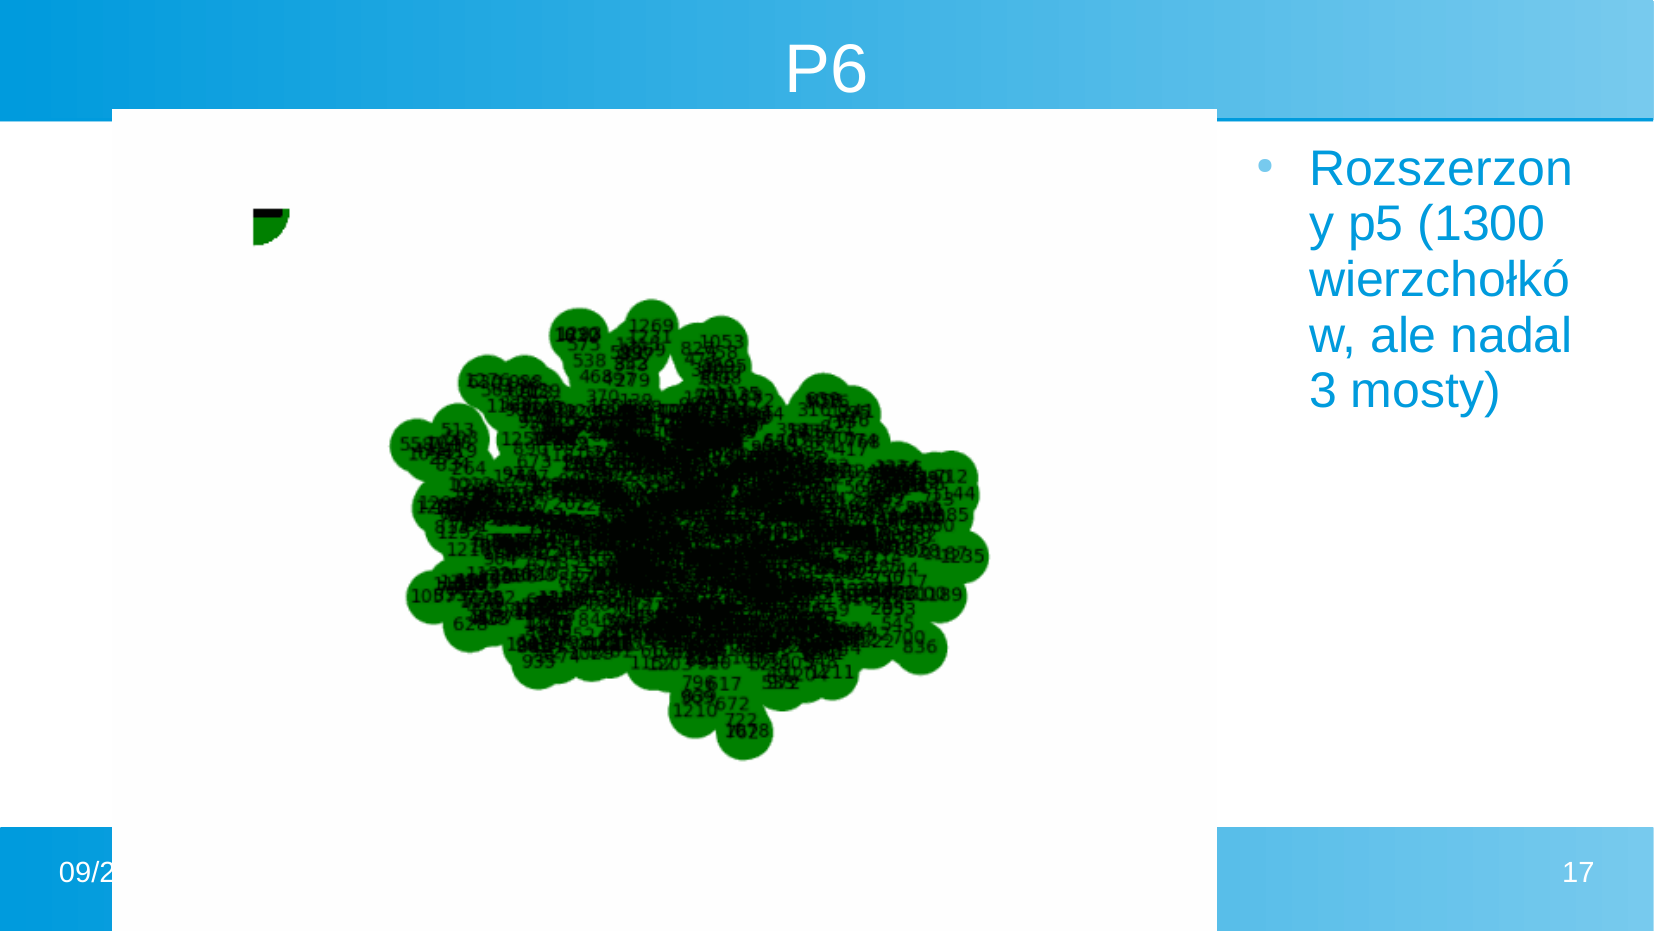

# P6
Rozszerzony p5 (1300 wierzchołków, ale nadal 3 mosty)
17